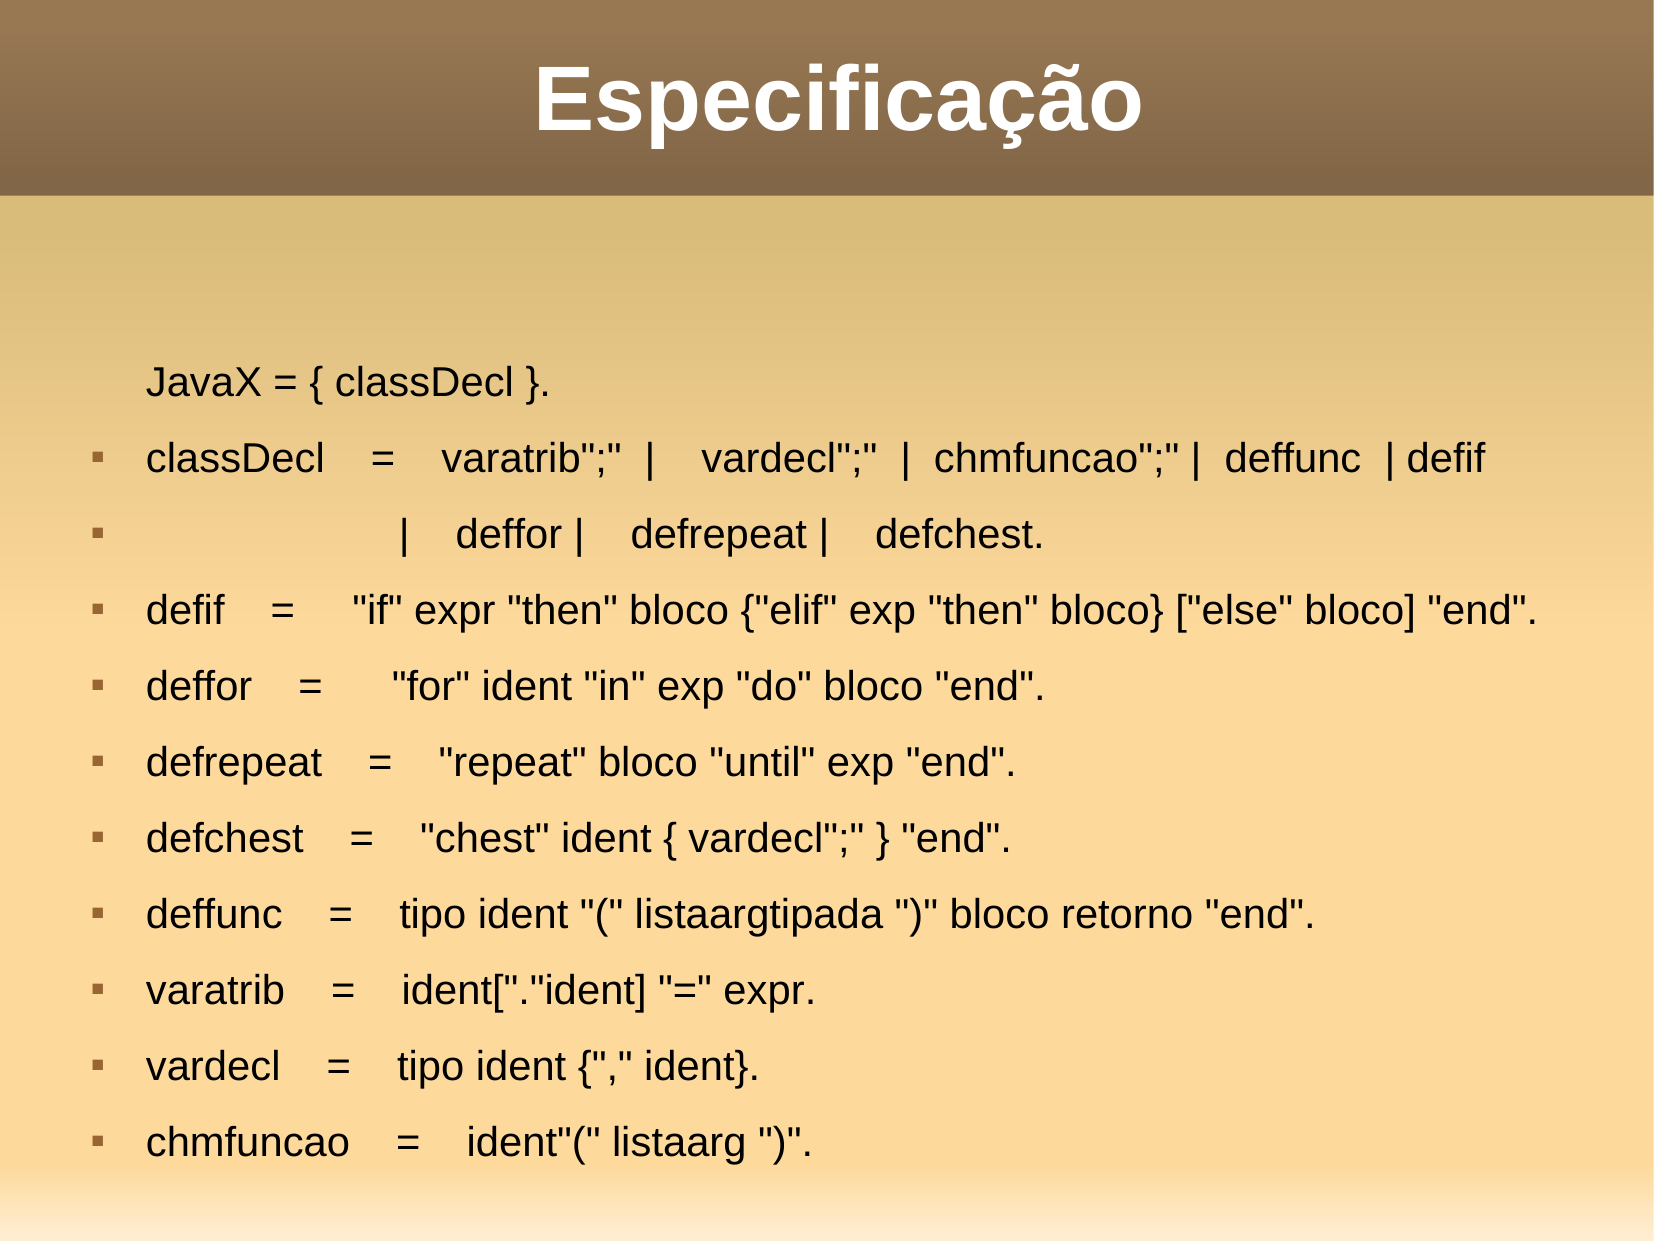

Especificação
# JavaX = { classDecl }.
classDecl = varatrib";" | vardecl";" | chmfuncao";" | deffunc | defif
 | deffor | defrepeat | defchest.
defif = "if" expr "then" bloco {"elif" exp "then" bloco} ["else" bloco] "end".
deffor = "for" ident "in" exp "do" bloco "end".
defrepeat = "repeat" bloco "until" exp "end".
defchest = "chest" ident { vardecl";" } "end".
deffunc = tipo ident "(" listaargtipada ")" bloco retorno "end".
varatrib = ident["."ident] "=" expr.
vardecl = tipo ident {"," ident}.
chmfuncao = ident"(" listaarg ")".